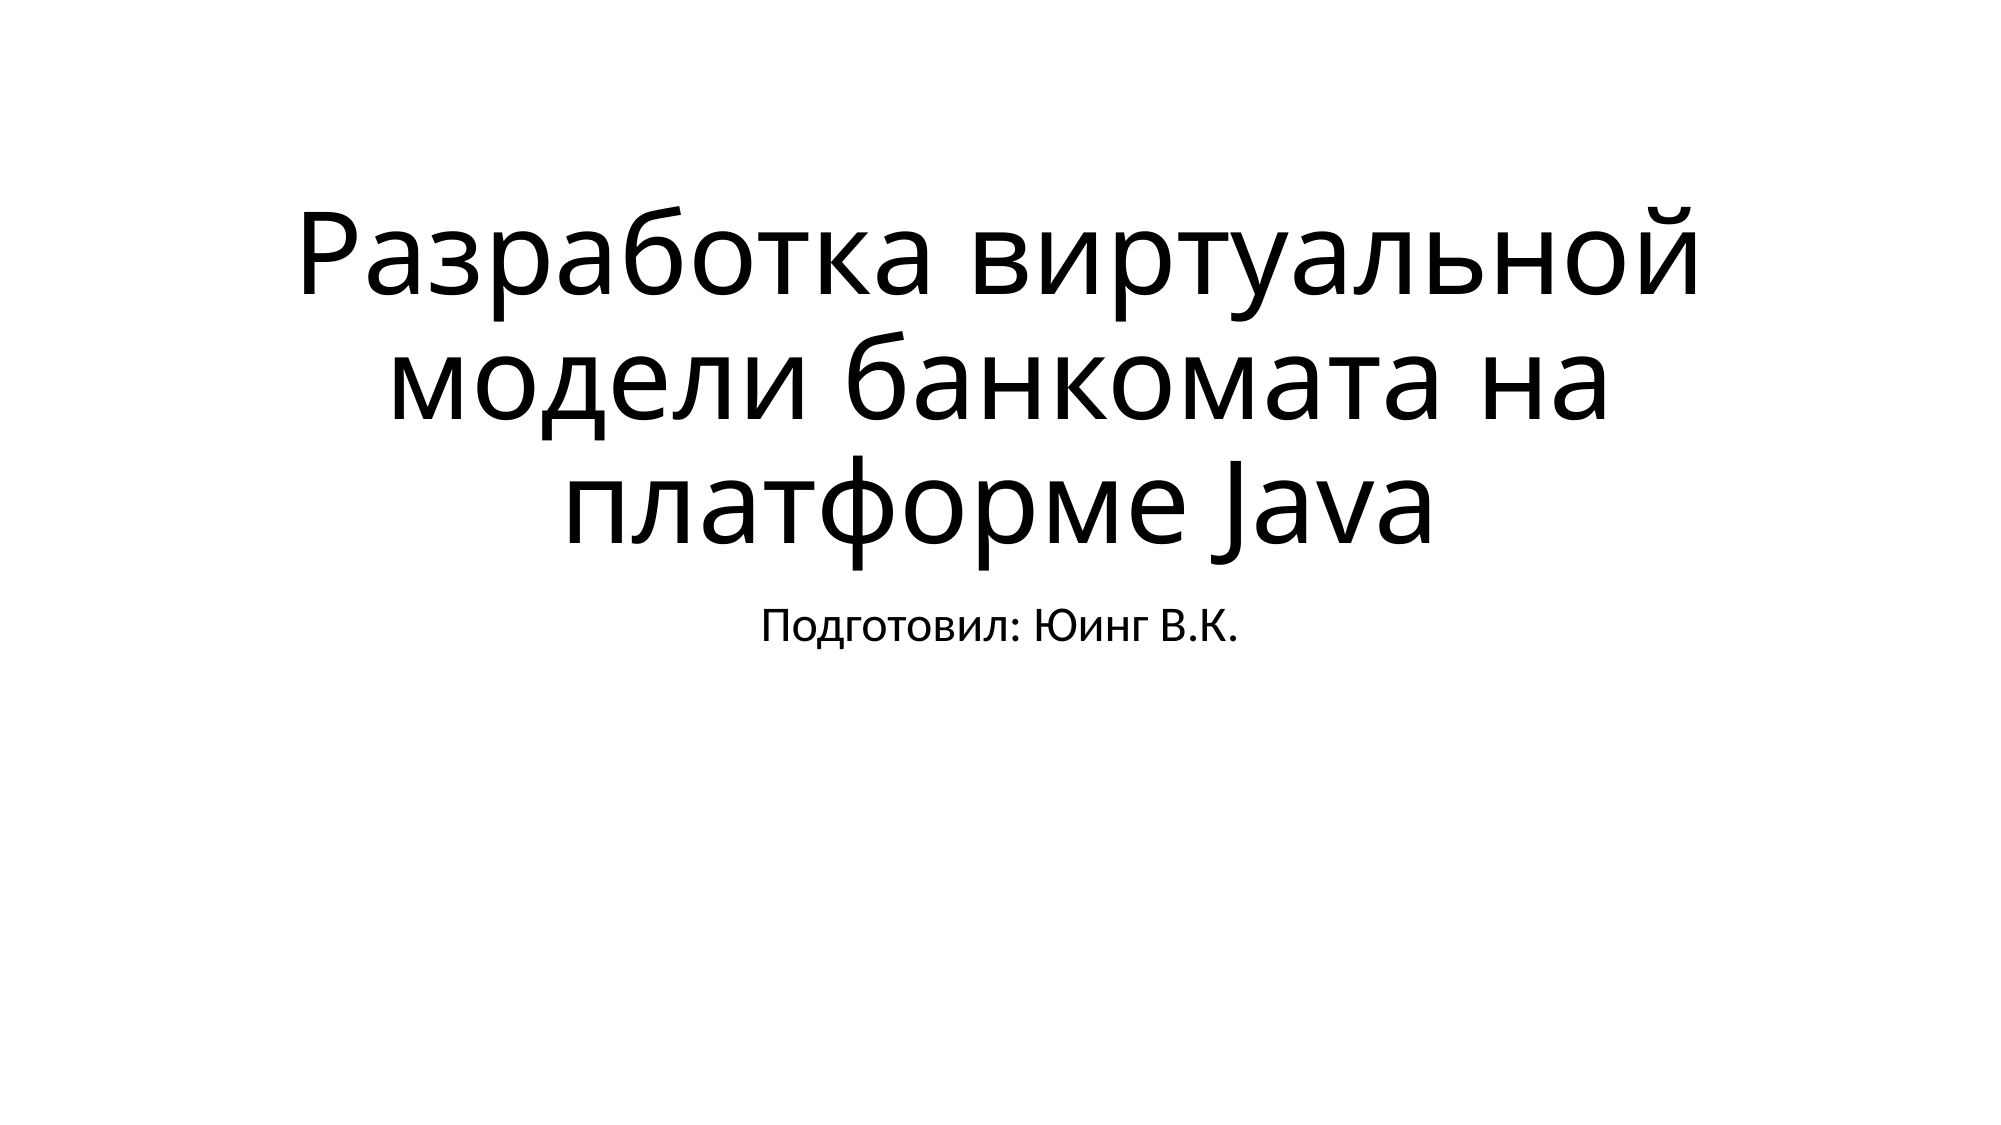

# Разработка виртуальной модели банкомата на платформе Java
Подготовил: Юинг В.К.